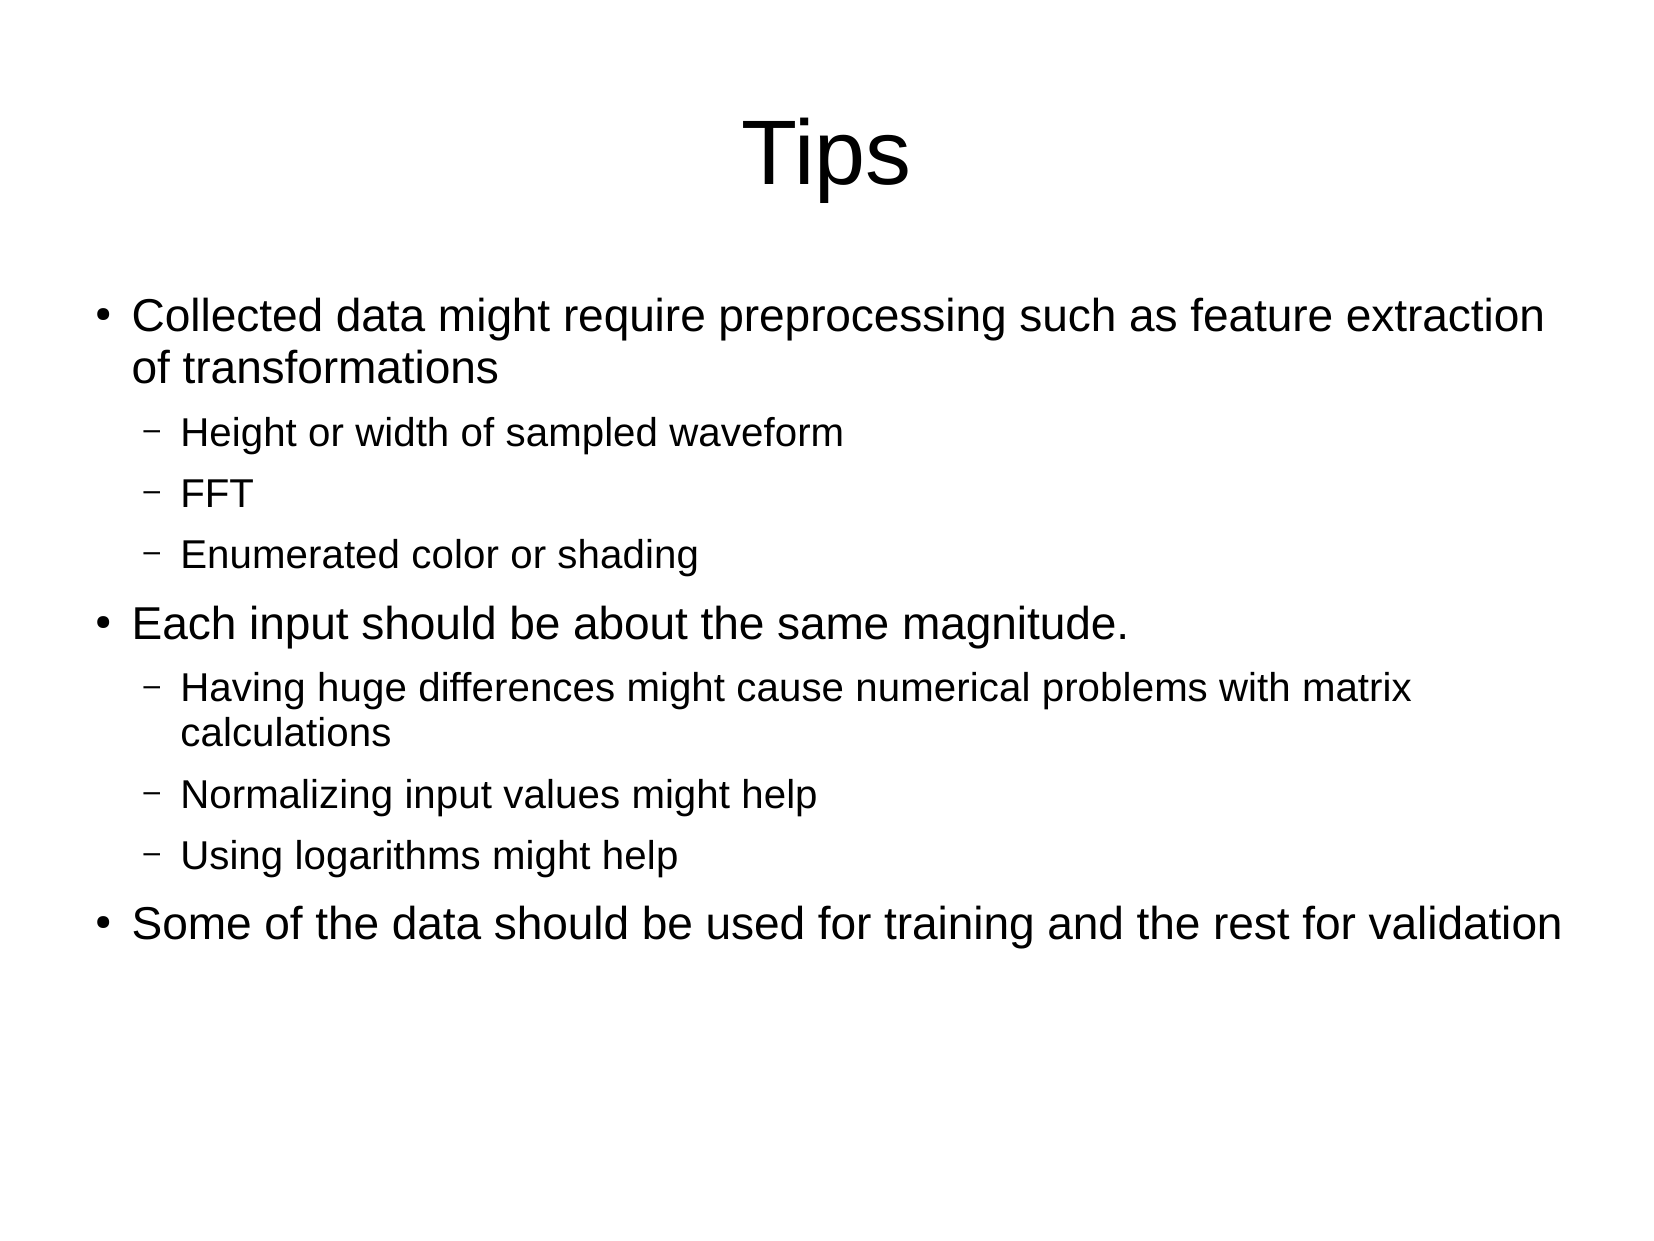

# Tips
Collected data might require preprocessing such as feature extraction of transformations
Height or width of sampled waveform
FFT
Enumerated color or shading
Each input should be about the same magnitude.
Having huge differences might cause numerical problems with matrix calculations
Normalizing input values might help
Using logarithms might help
Some of the data should be used for training and the rest for validation